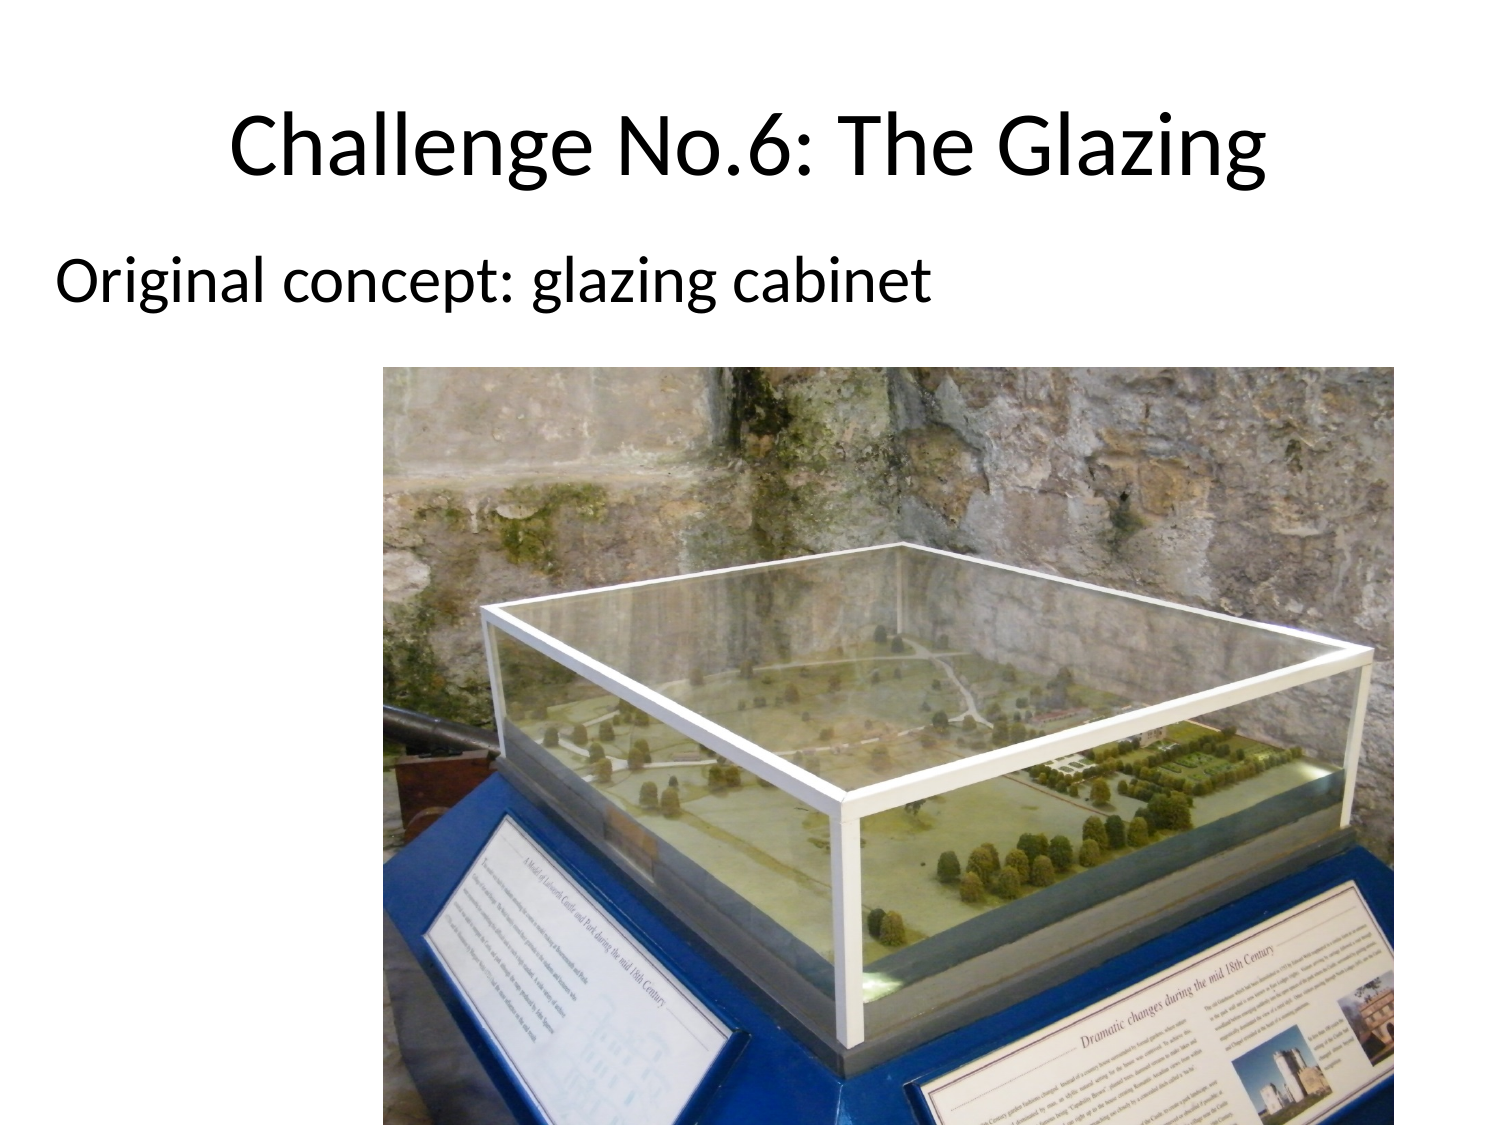

# Challenge No.6: The Glazing
Original concept: glazing cabinet